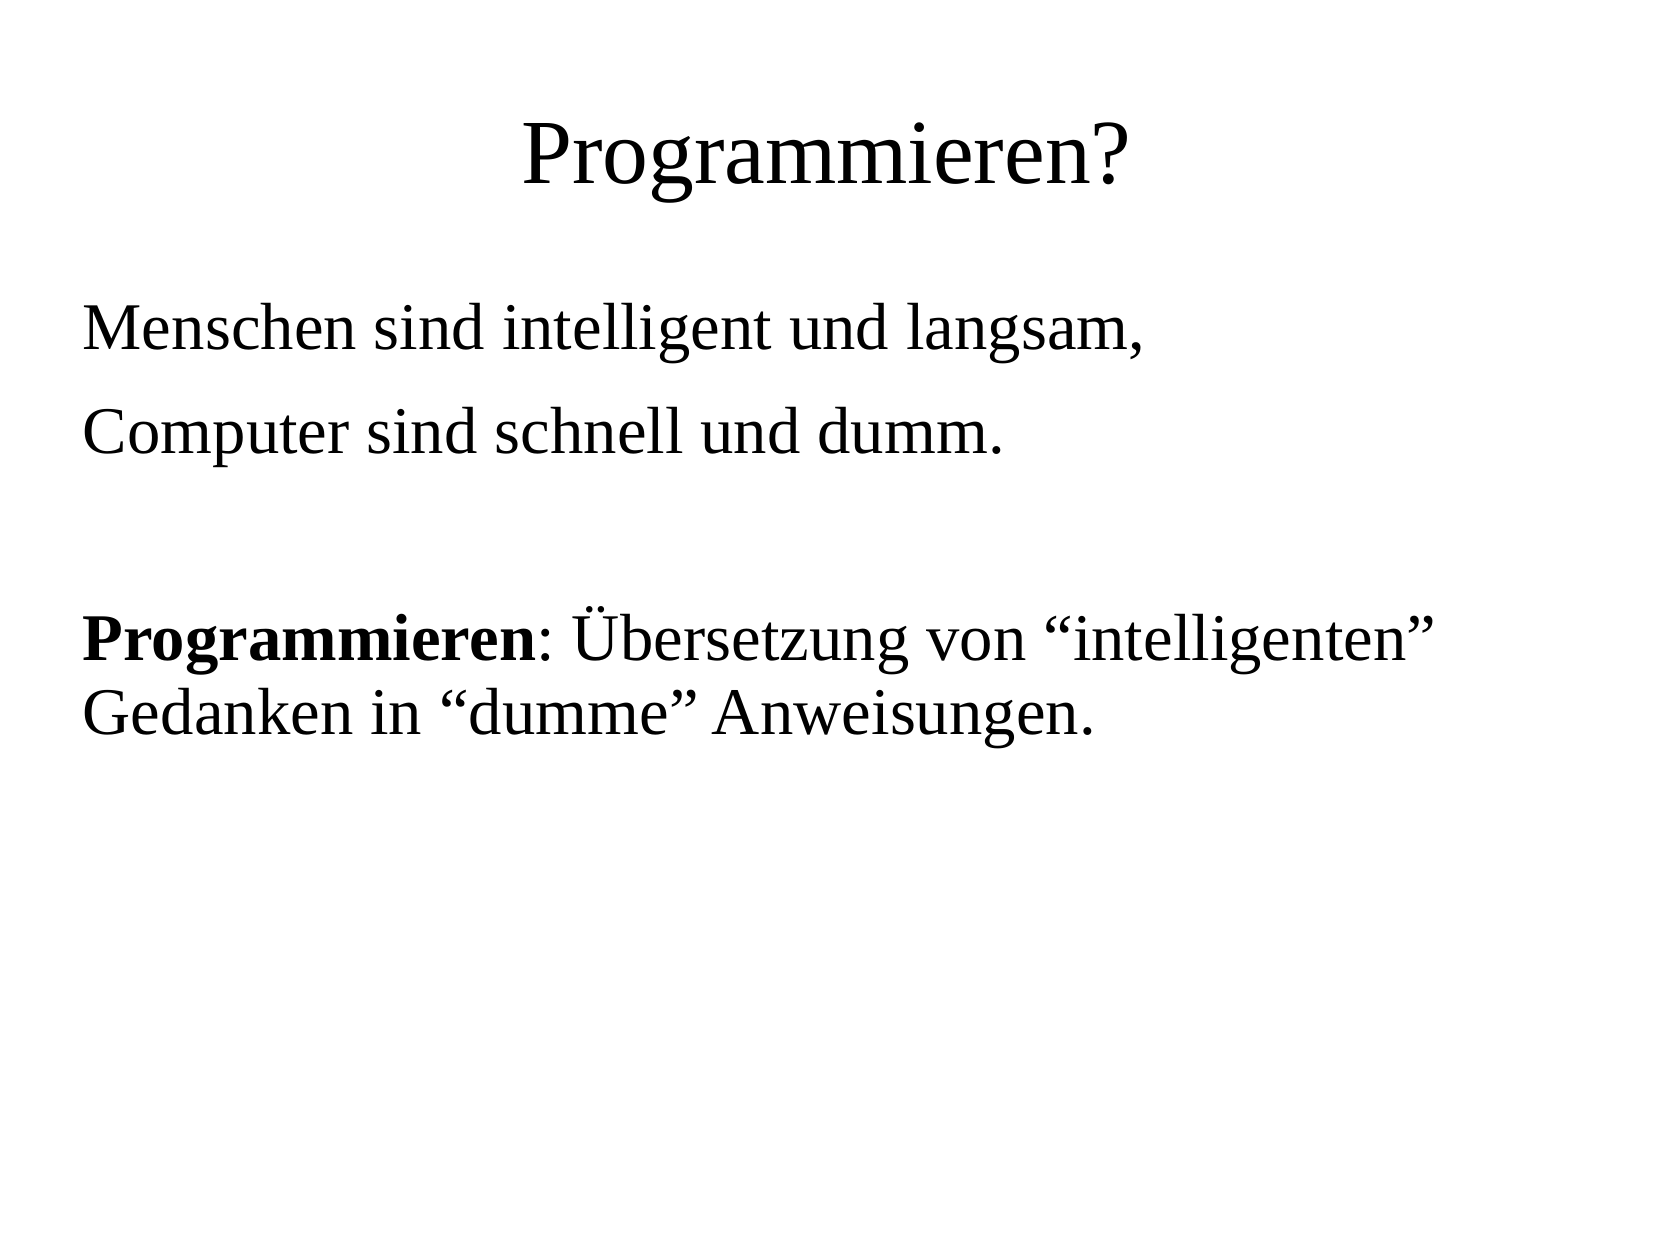

# Programmieren?
Menschen sind intelligent und langsam,
Computer sind schnell und dumm.
Programmieren: Übersetzung von “intelligenten” Gedanken in “dumme” Anweisungen.